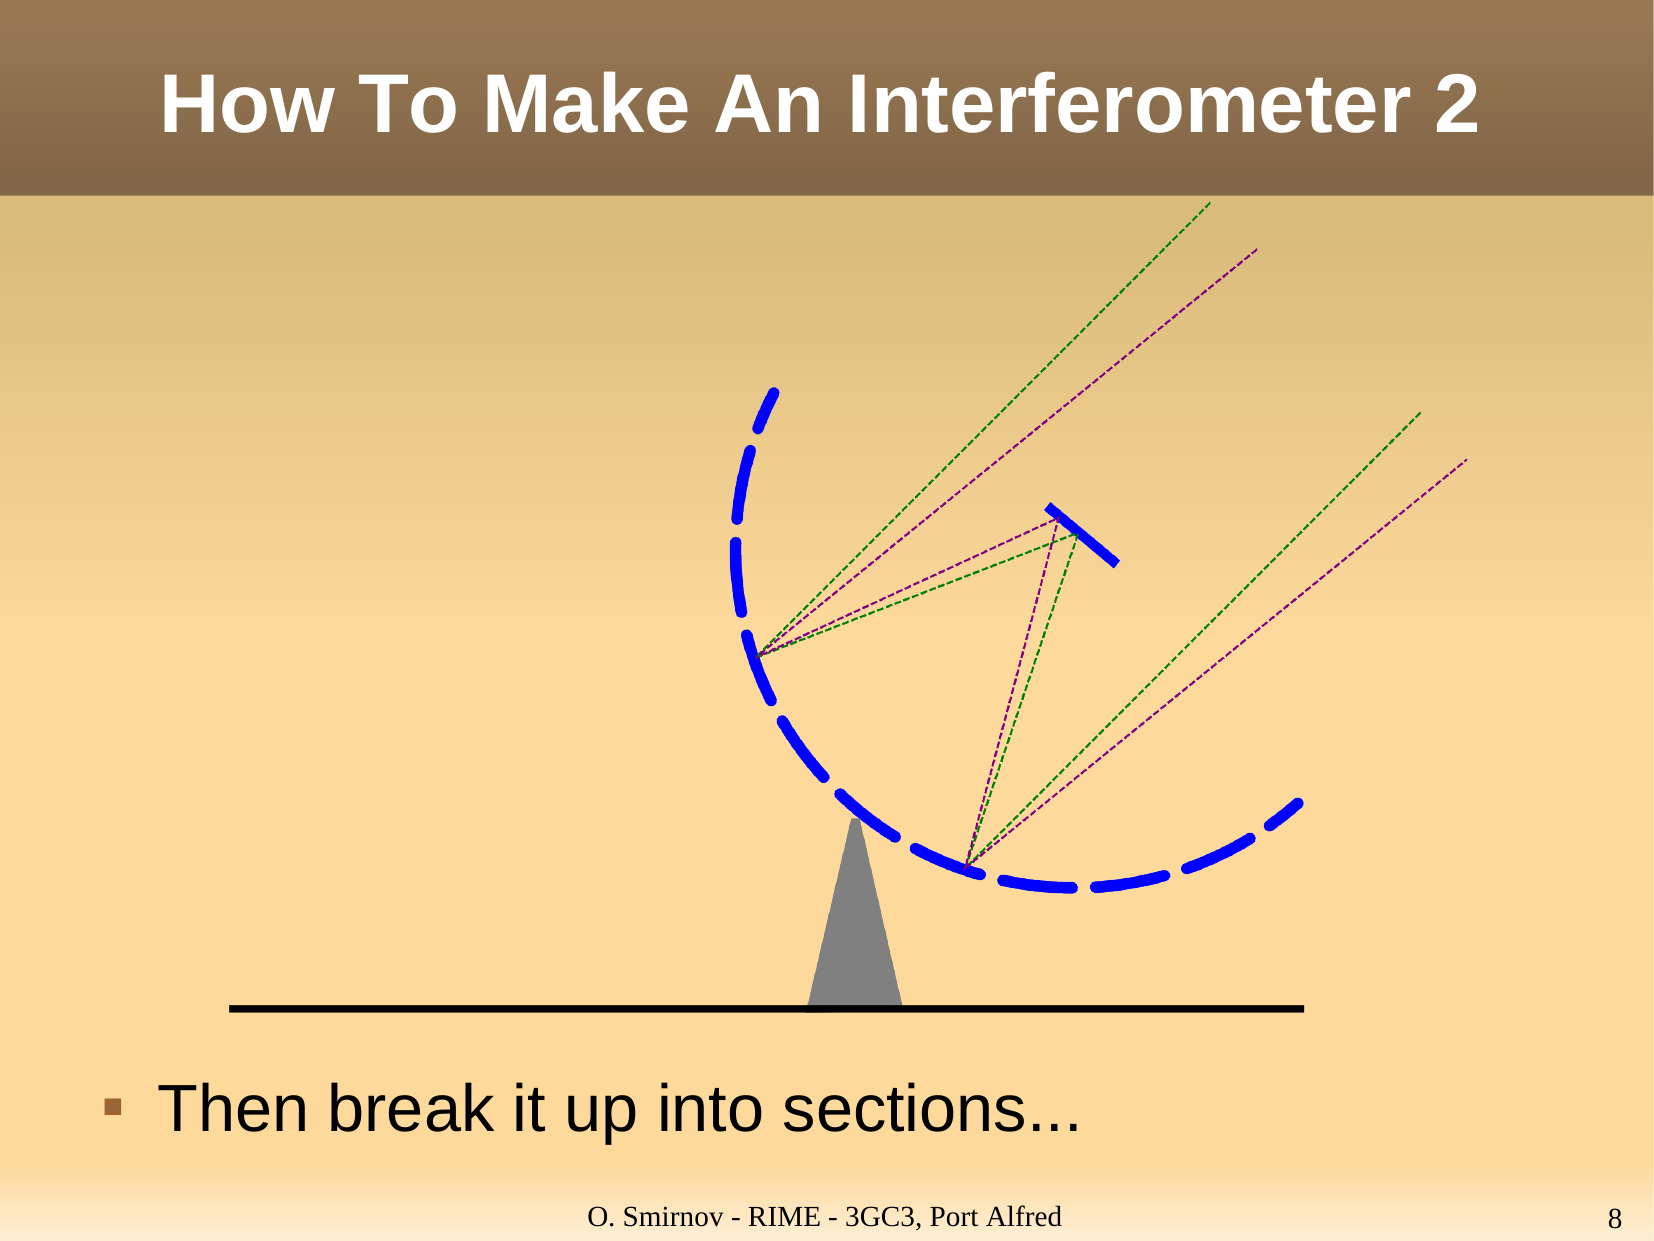

# How To Make An Interferometer 2
Then break it up into sections...
O. Smirnov - RIME - 3GC3, Port Alfred
8